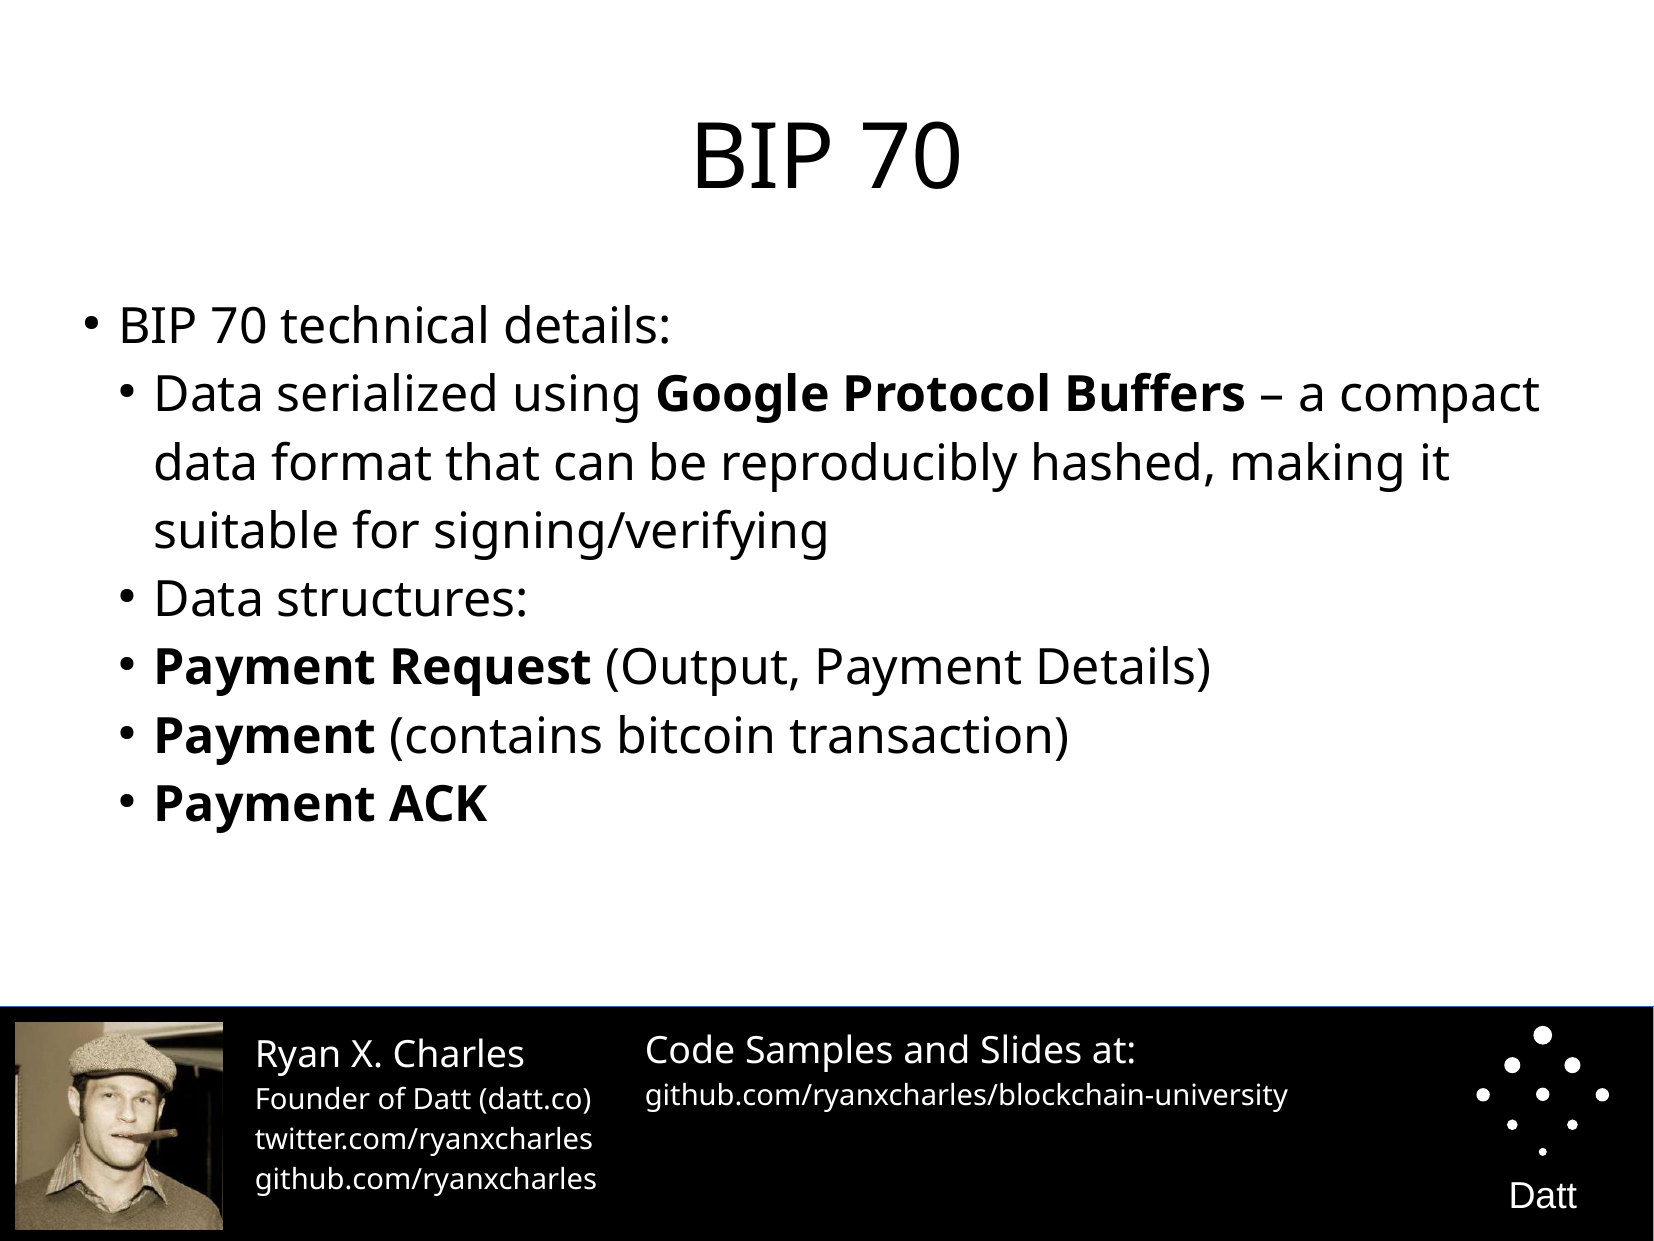

BIP 70
# BIP 70 technical details:
Data serialized using Google Protocol Buffers – a compact data format that can be reproducibly hashed, making it suitable for signing/verifying
Data structures:
Payment Request (Output, Payment Details)
Payment (contains bitcoin transaction)
Payment ACK
Code Samples and Slides at:
github.com/ryanxcharles/blockchain-university
Ryan X. Charles
Founder of Datt (datt.co)
twitter.com/ryanxcharles
github.com/ryanxcharles
Datt